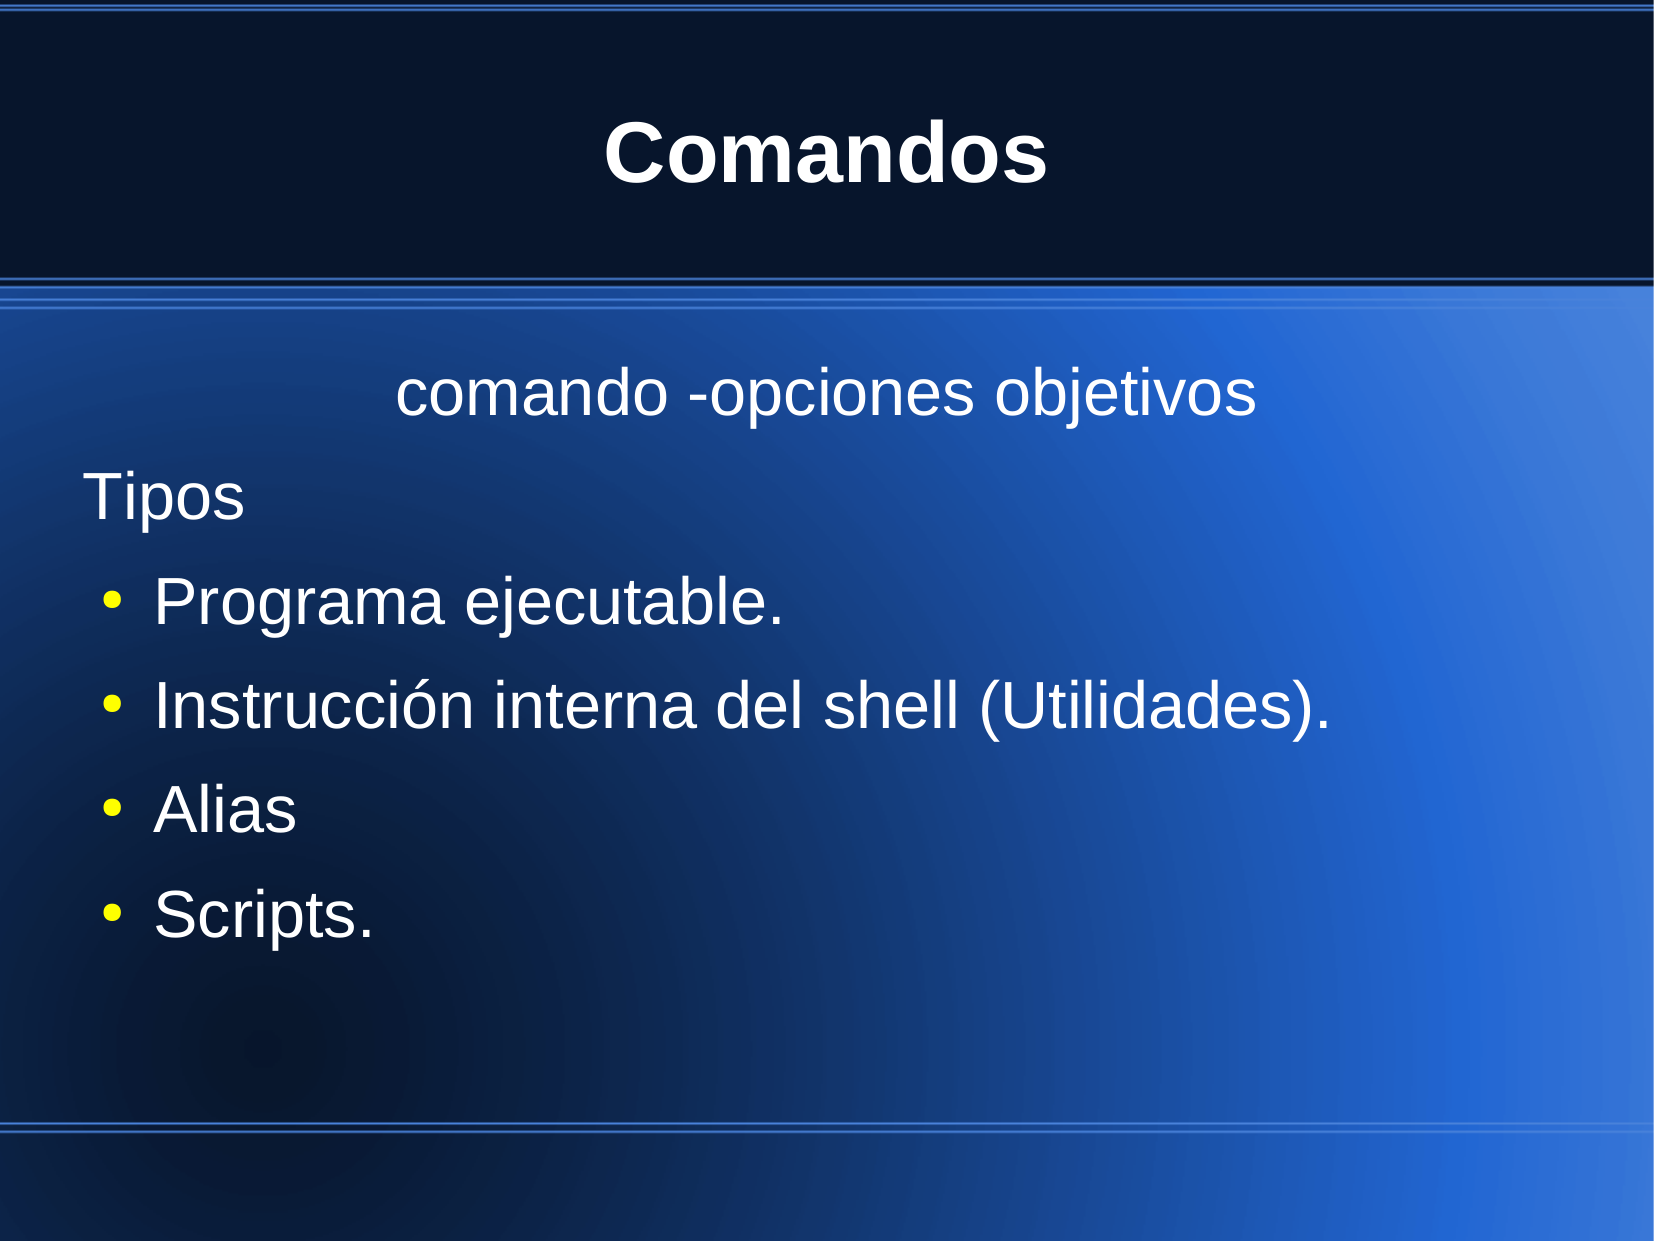

# Comandos
comando -opciones objetivos
Tipos
Programa ejecutable.
Instrucción interna del shell (Utilidades).
Alias
Scripts.